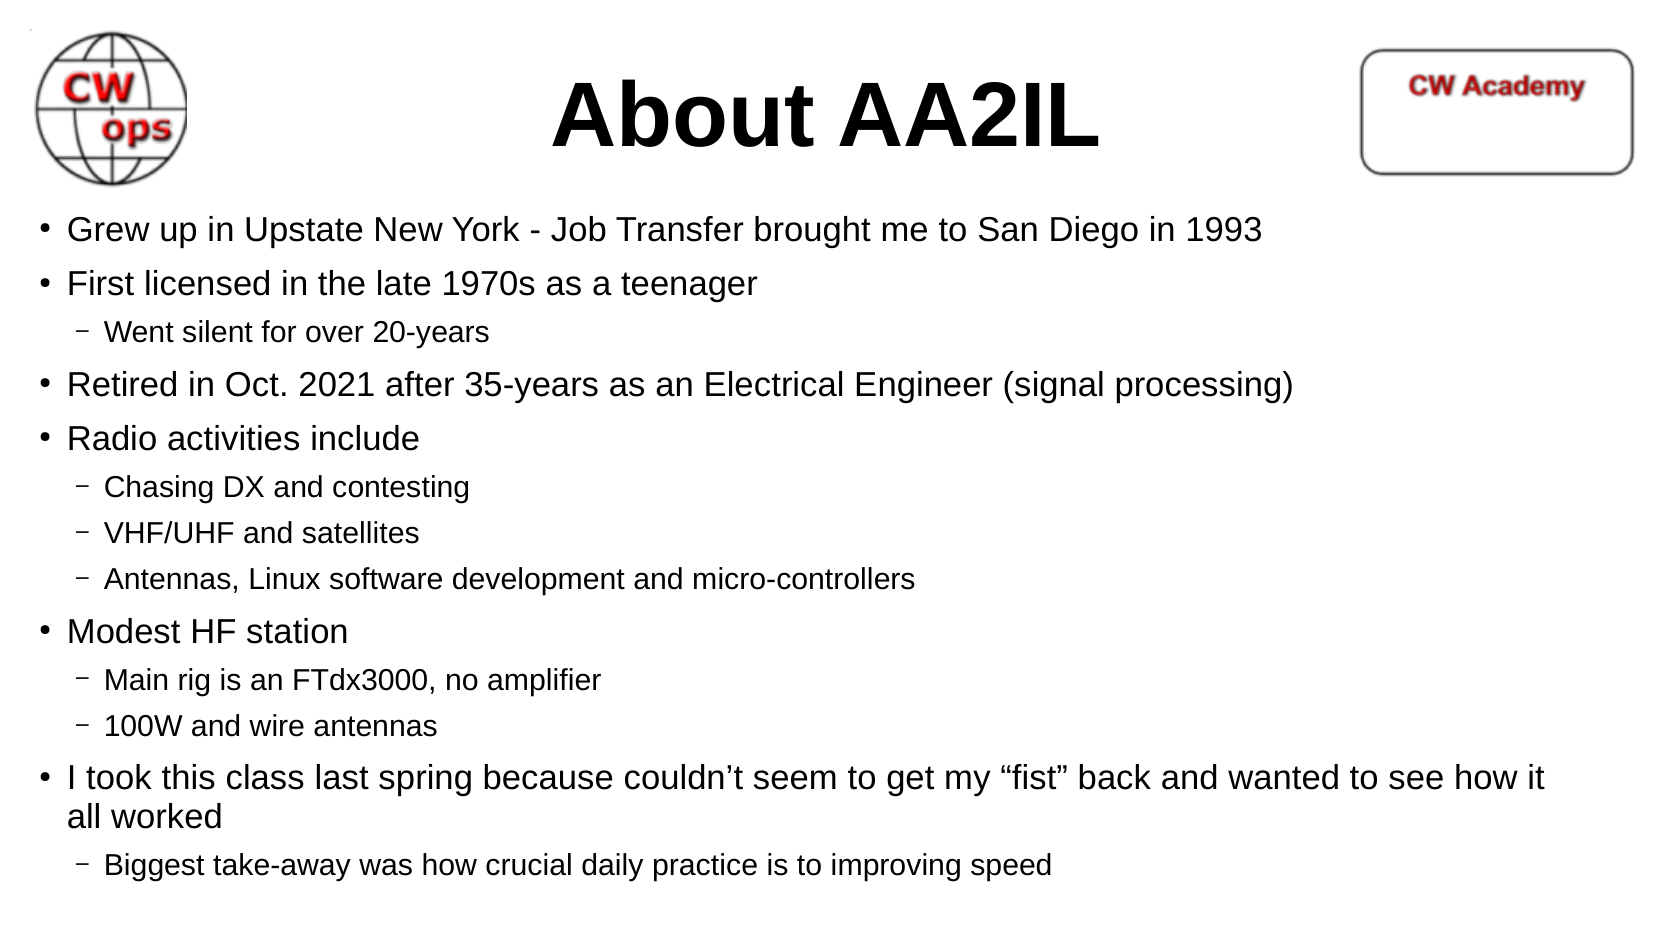

# About AA2IL
Grew up in Upstate New York - Job Transfer brought me to San Diego in 1993
First licensed in the late 1970s as a teenager
Went silent for over 20-years
Retired in Oct. 2021 after 35-years as an Electrical Engineer (signal processing)
Radio activities include
Chasing DX and contesting
VHF/UHF and satellites
Antennas, Linux software development and micro-controllers
Modest HF station
Main rig is an FTdx3000, no amplifier
100W and wire antennas
I took this class last spring because couldn’t seem to get my “fist” back and wanted to see how it all worked
Biggest take-away was how crucial daily practice is to improving speed